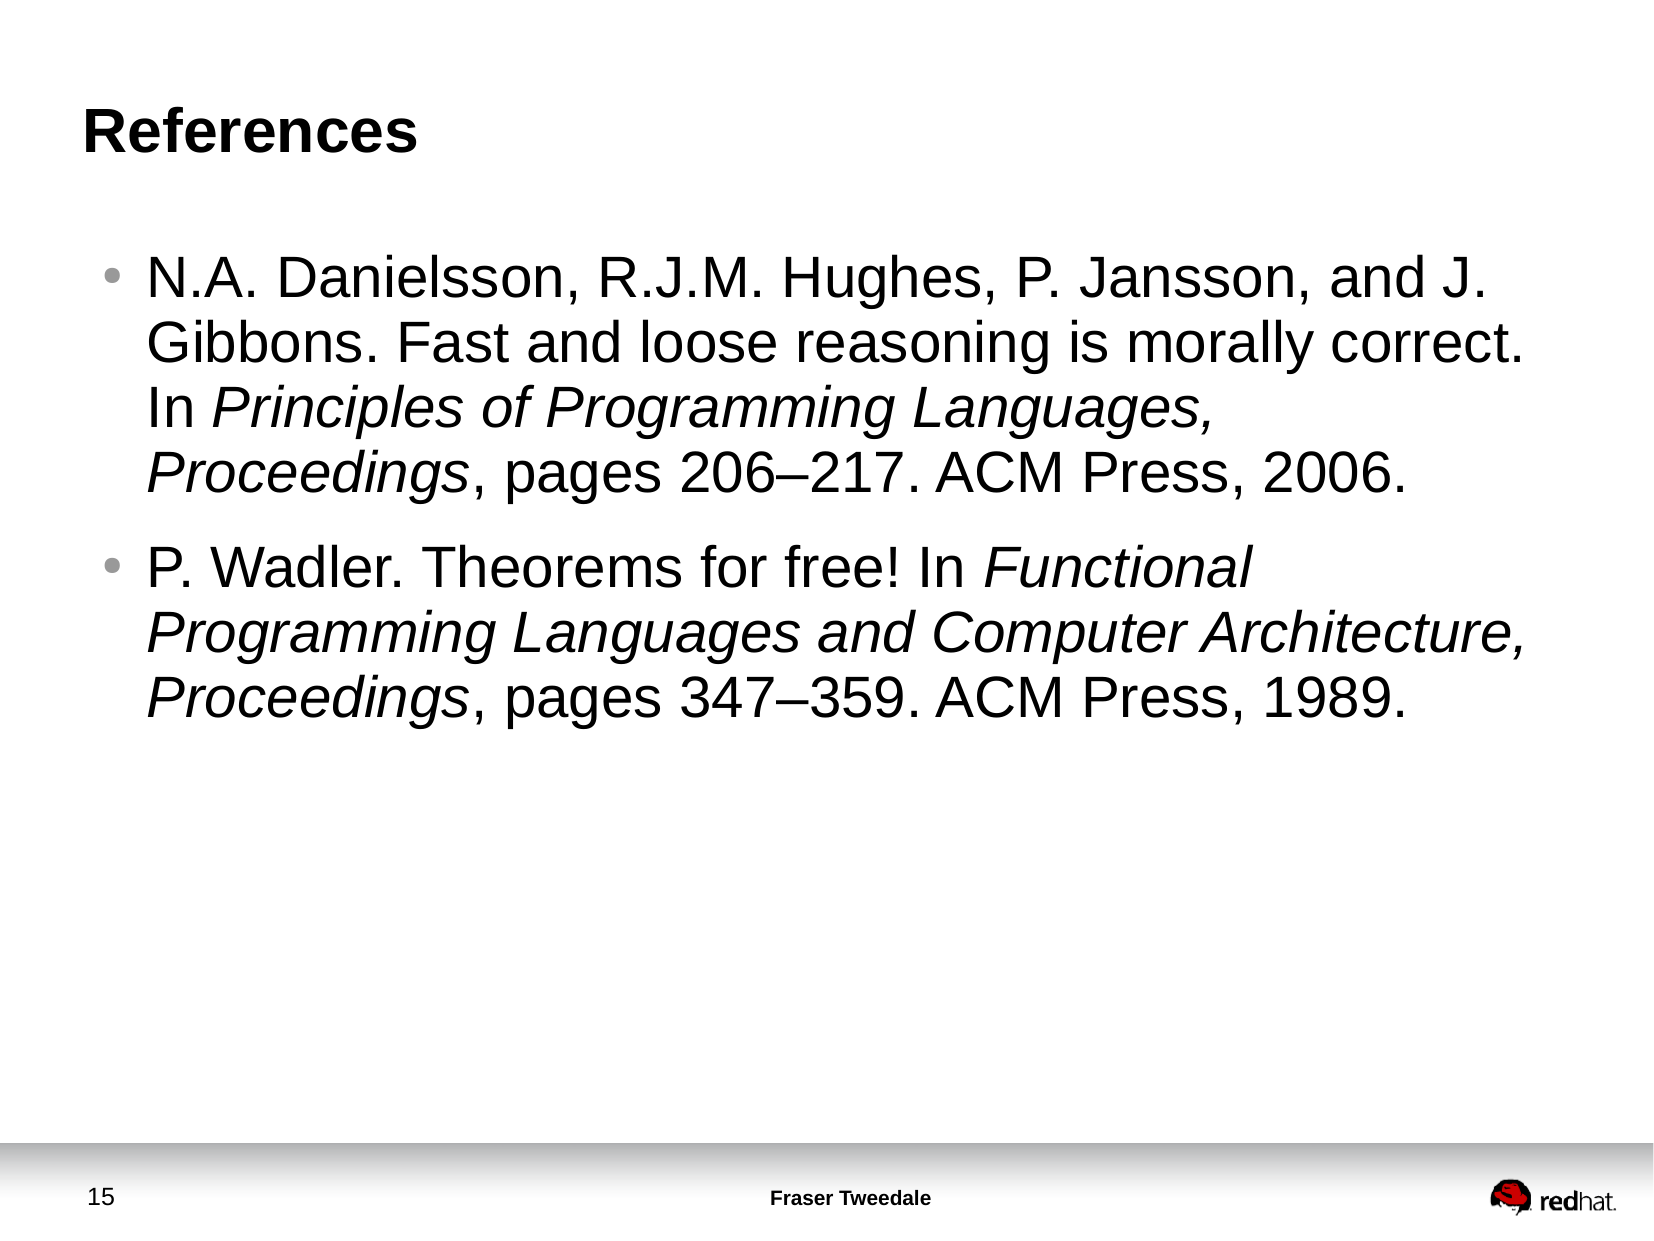

# References
N.A. Danielsson, R.J.M. Hughes, P. Jansson, and J. Gibbons. Fast and loose reasoning is morally correct. In Principles of Programming Languages, Proceedings, pages 206–217. ACM Press, 2006.
P. Wadler. Theorems for free! In Functional Programming Languages and Computer Architecture, Proceedings, pages 347–359. ACM Press, 1989.